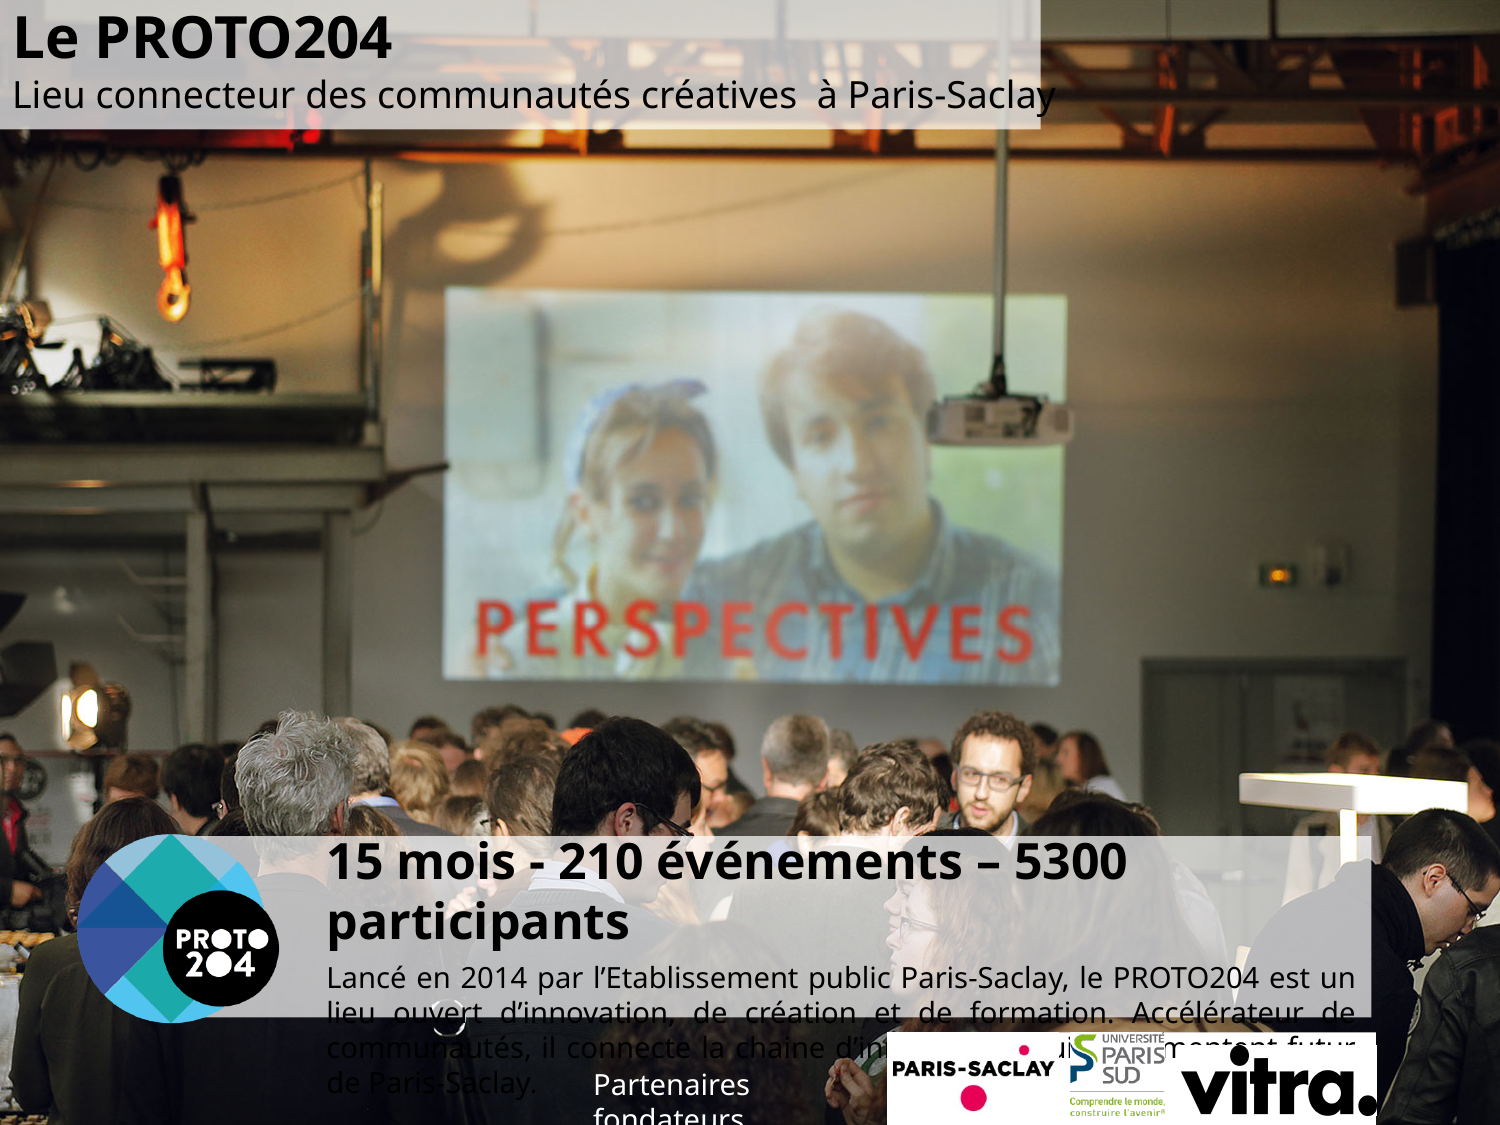

Le PROTO204
Lieu connecteur des communautés créatives à Paris-Saclay
15 mois - 210 événements – 5300 participants
Lancé en 2014 par l’Etablissement public Paris-Saclay, le PROTO204 est un lieu ouvert d’innovation, de création et de formation. Accélérateur de communautés, il connecte la chaine d’innovateurs qui implémentent futur de Paris-Saclay.
Partenaires fondateurs